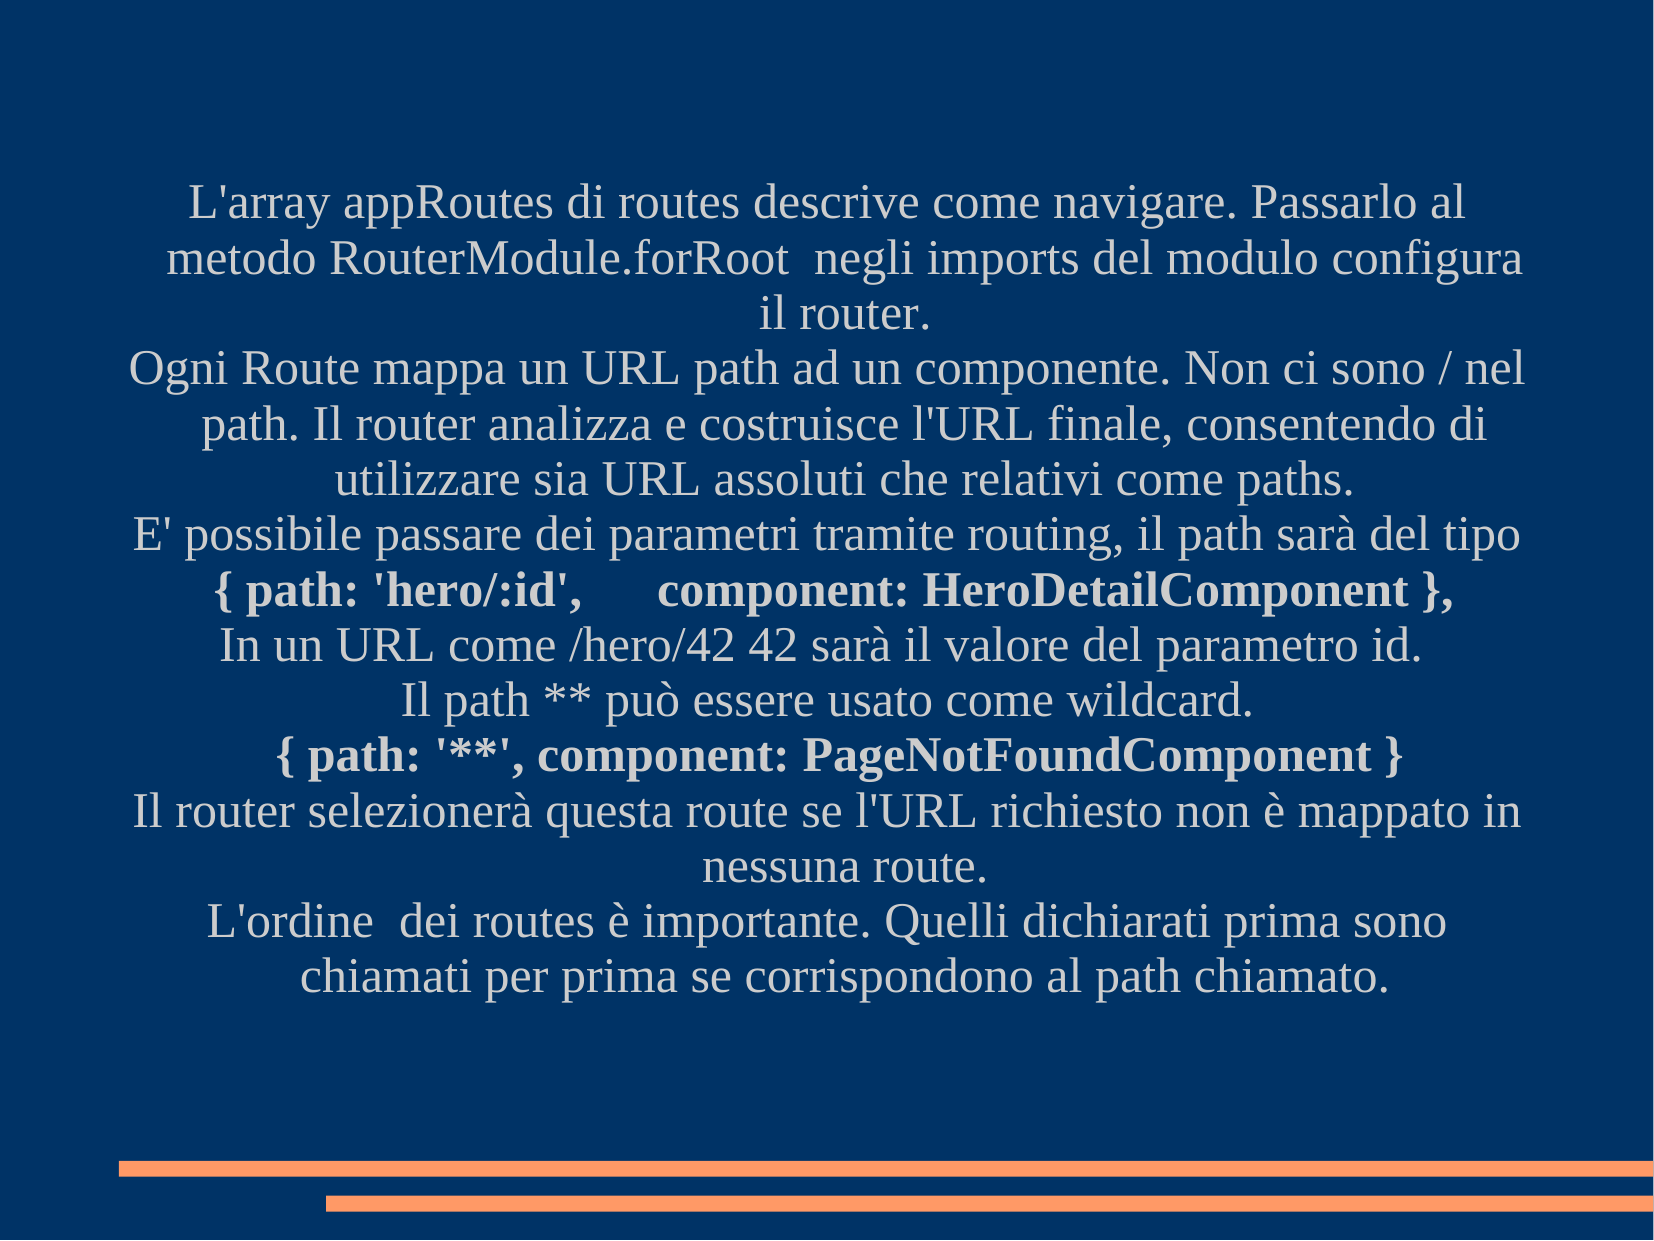

# L'array appRoutes di routes descrive come navigare. Passarlo al metodo RouterModule.forRoot negli imports del modulo configura il router.
Ogni Route mappa un URL path ad un componente. Non ci sono / nel path. Il router analizza e costruisce l'URL finale, consentendo di utilizzare sia URL assoluti che relativi come paths.
E' possibile passare dei parametri tramite routing, il path sarà del tipo
 { path: 'hero/:id', component: HeroDetailComponent },
In un URL come /hero/42 42 sarà il valore del parametro id.
Il path ** può essere usato come wildcard.
 { path: '**', component: PageNotFoundComponent }
Il router selezionerà questa route se l'URL richiesto non è mappato in nessuna route.
L'ordine dei routes è importante. Quelli dichiarati prima sono chiamati per prima se corrispondono al path chiamato.